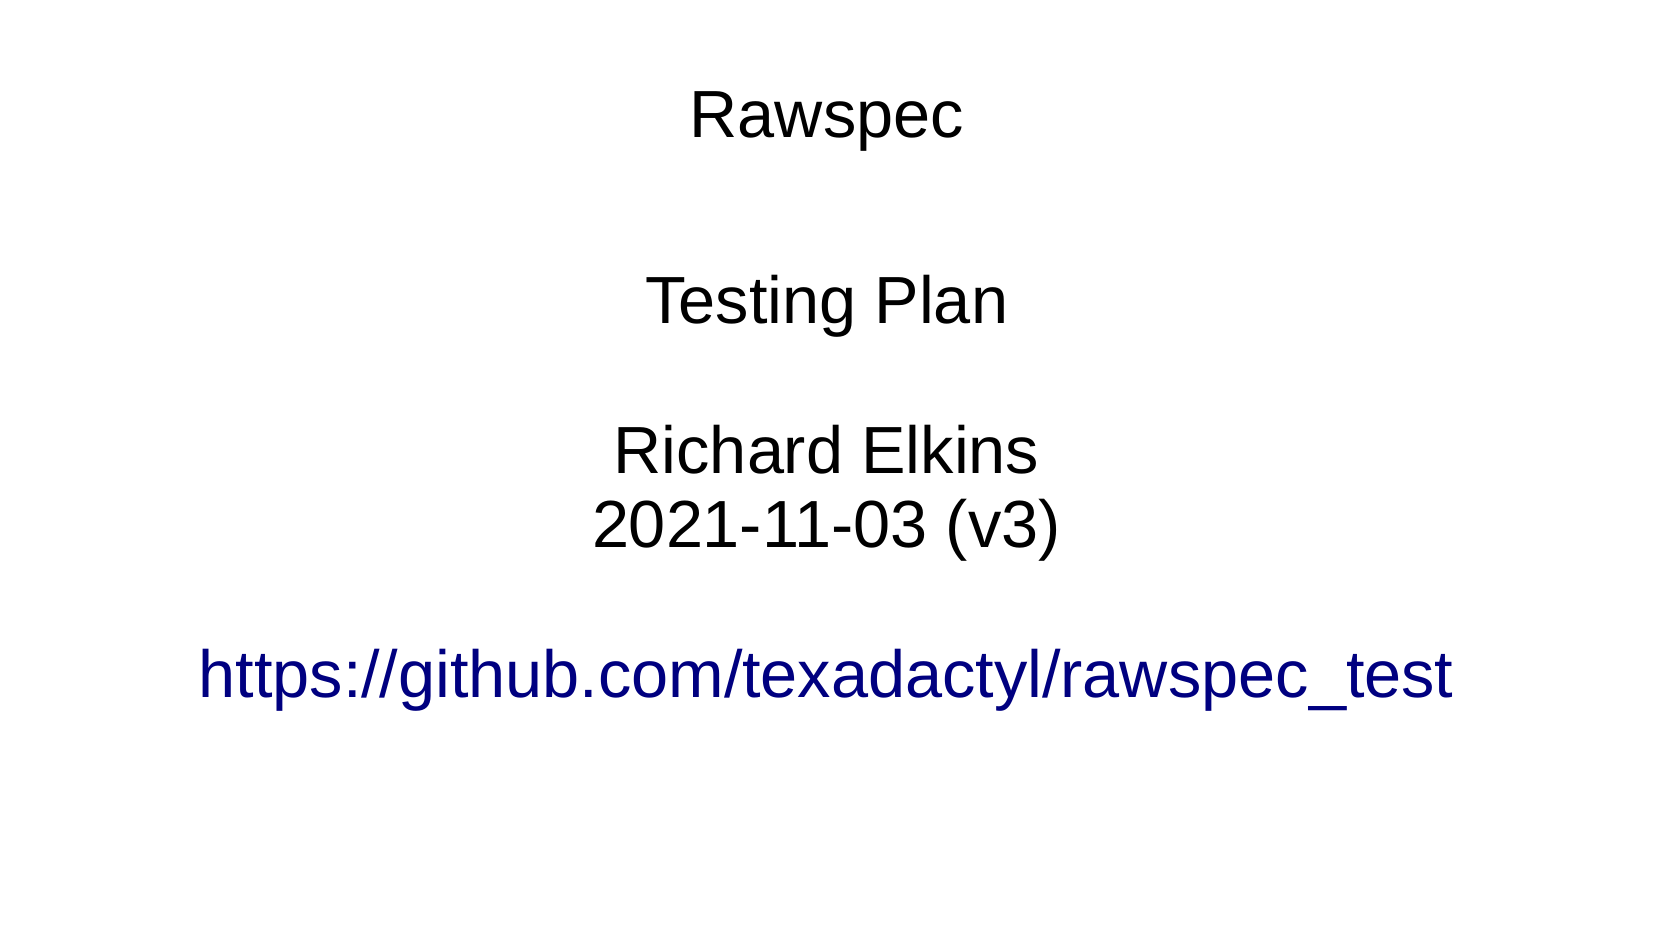

# Rawspec
Testing Plan
Richard Elkins
2021-11-03 (v3)
https://github.com/texadactyl/rawspec_test